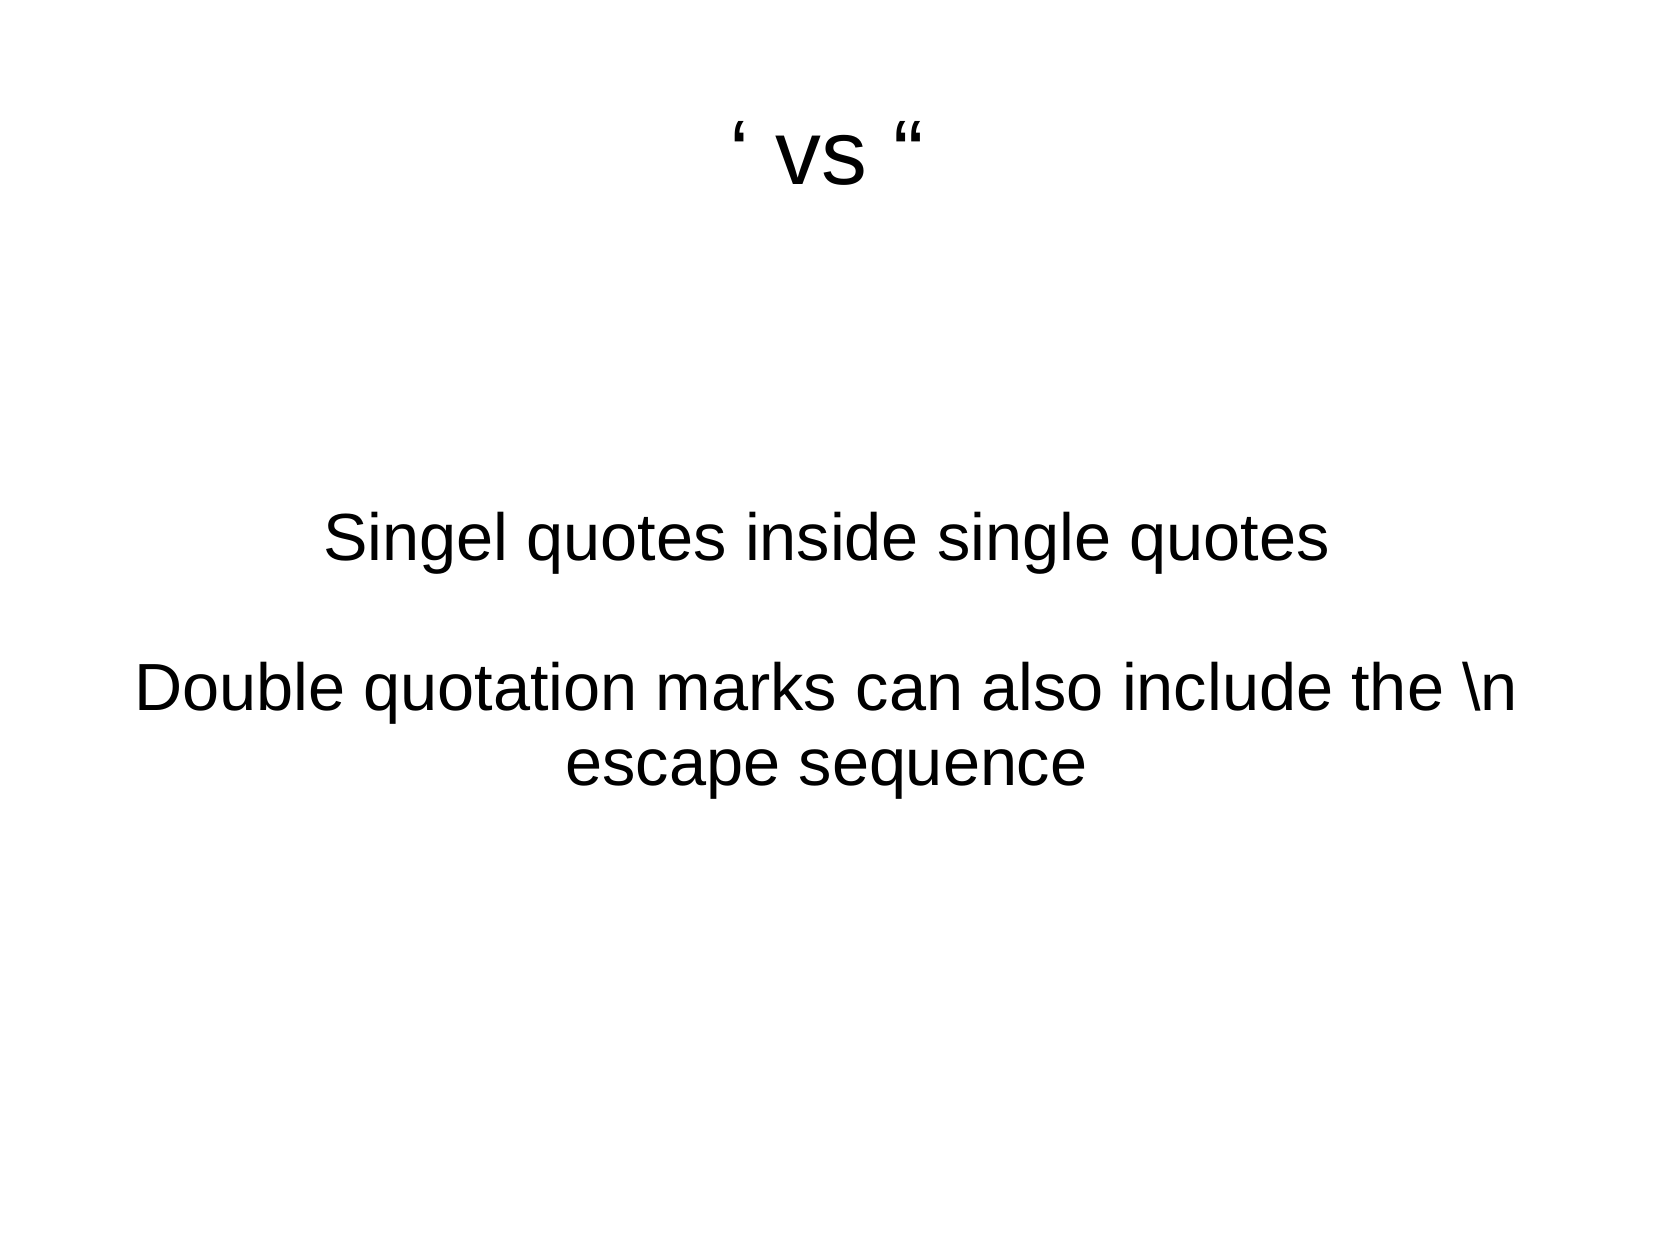

# ‘ vs “
Singel quotes inside single quotes
Double quotation marks can also include the \n escape sequence